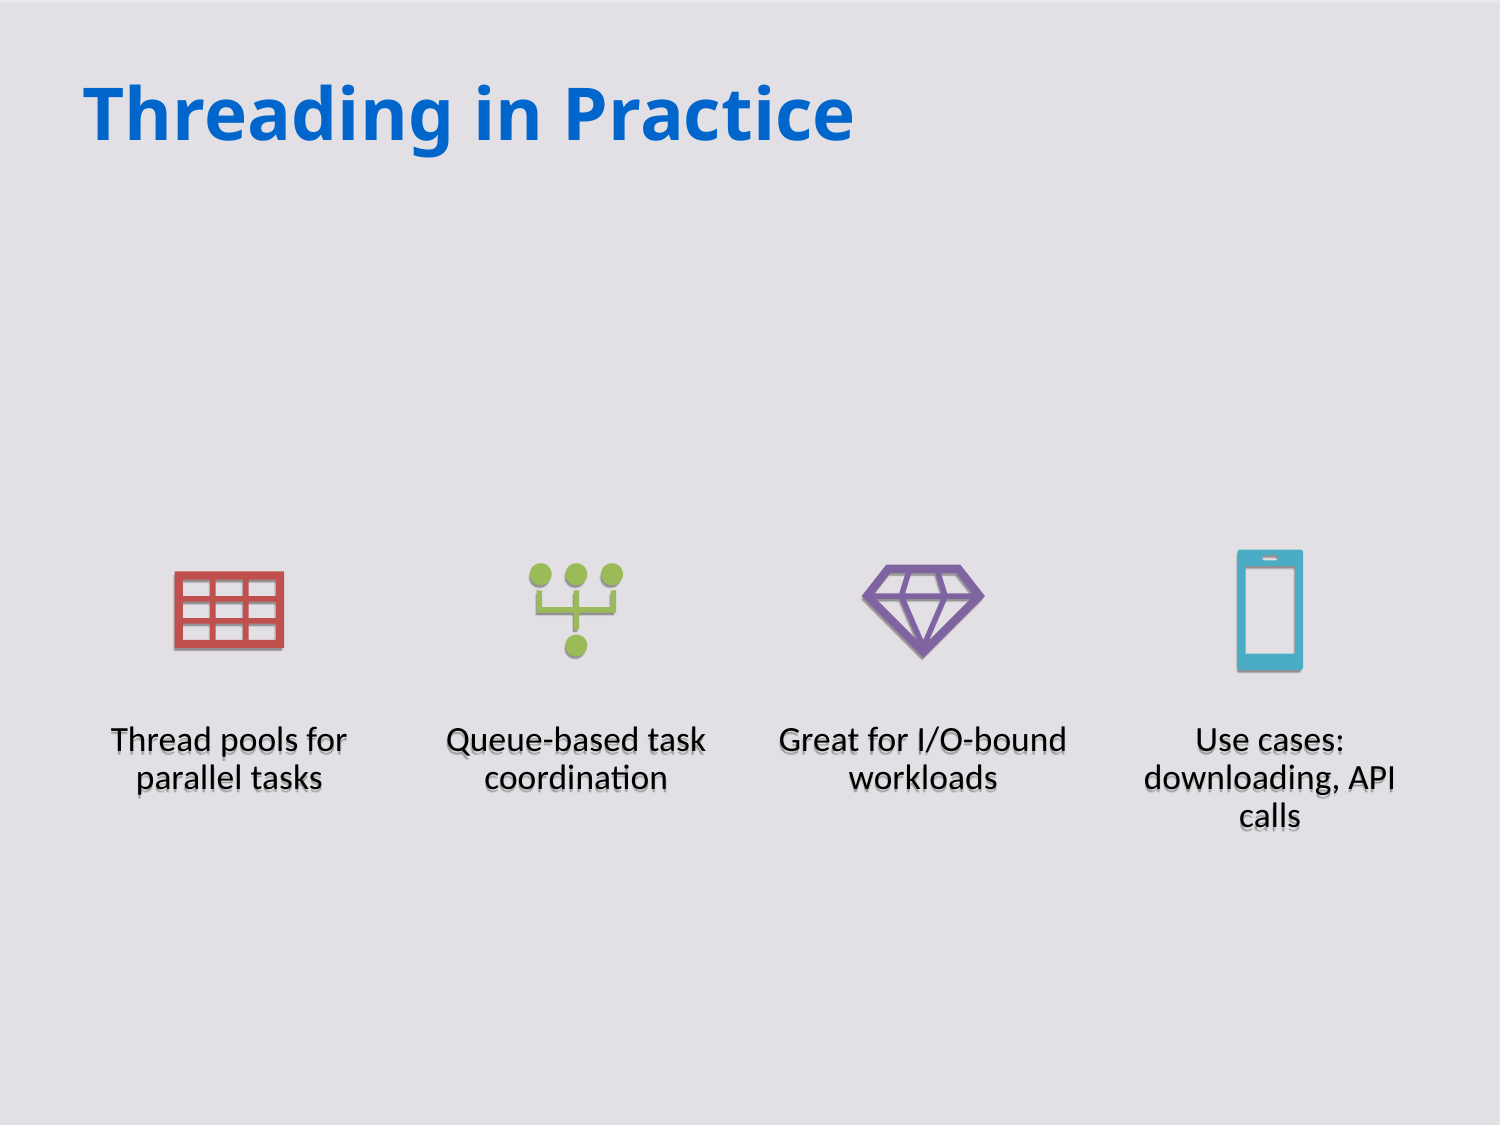

# Threading in Practice
Thread pools for parallel tasks
Queue-based task coordination
Great for I/O-bound workloads
Use cases: downloading, API calls